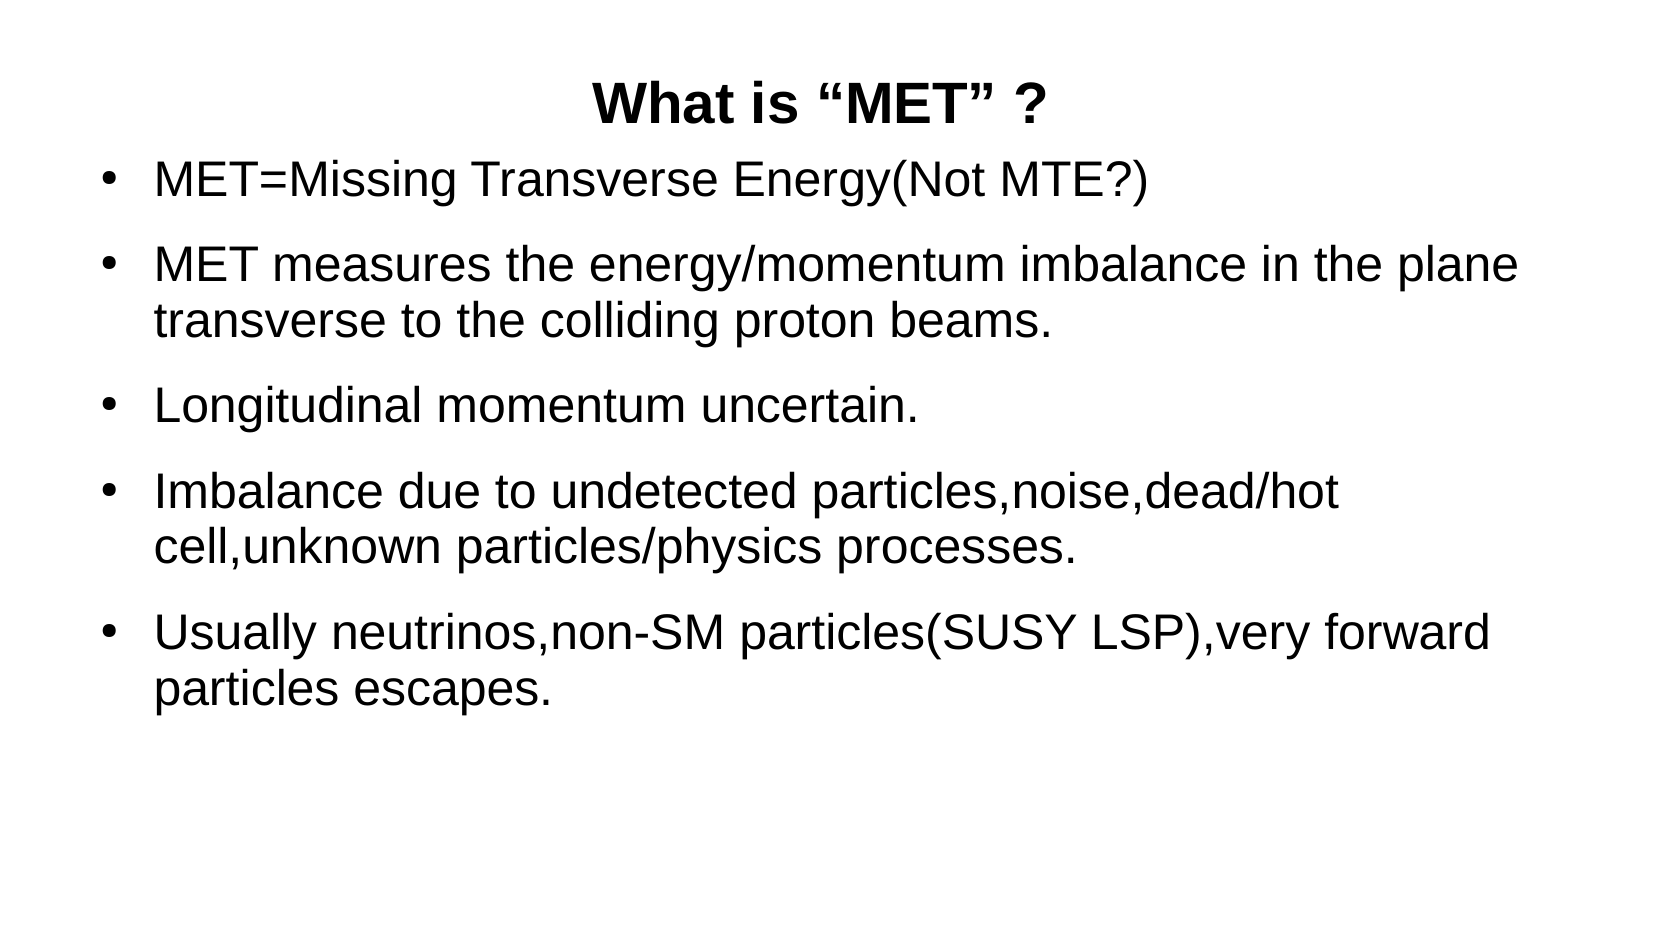

# What is “MET” ?
MET=Missing Transverse Energy(Not MTE?)
MET measures the energy/momentum imbalance in the plane transverse to the colliding proton beams.
Longitudinal momentum uncertain.
Imbalance due to undetected particles,noise,dead/hot cell,unknown particles/physics processes.
Usually neutrinos,non-SM particles(SUSY LSP),very forward particles escapes.